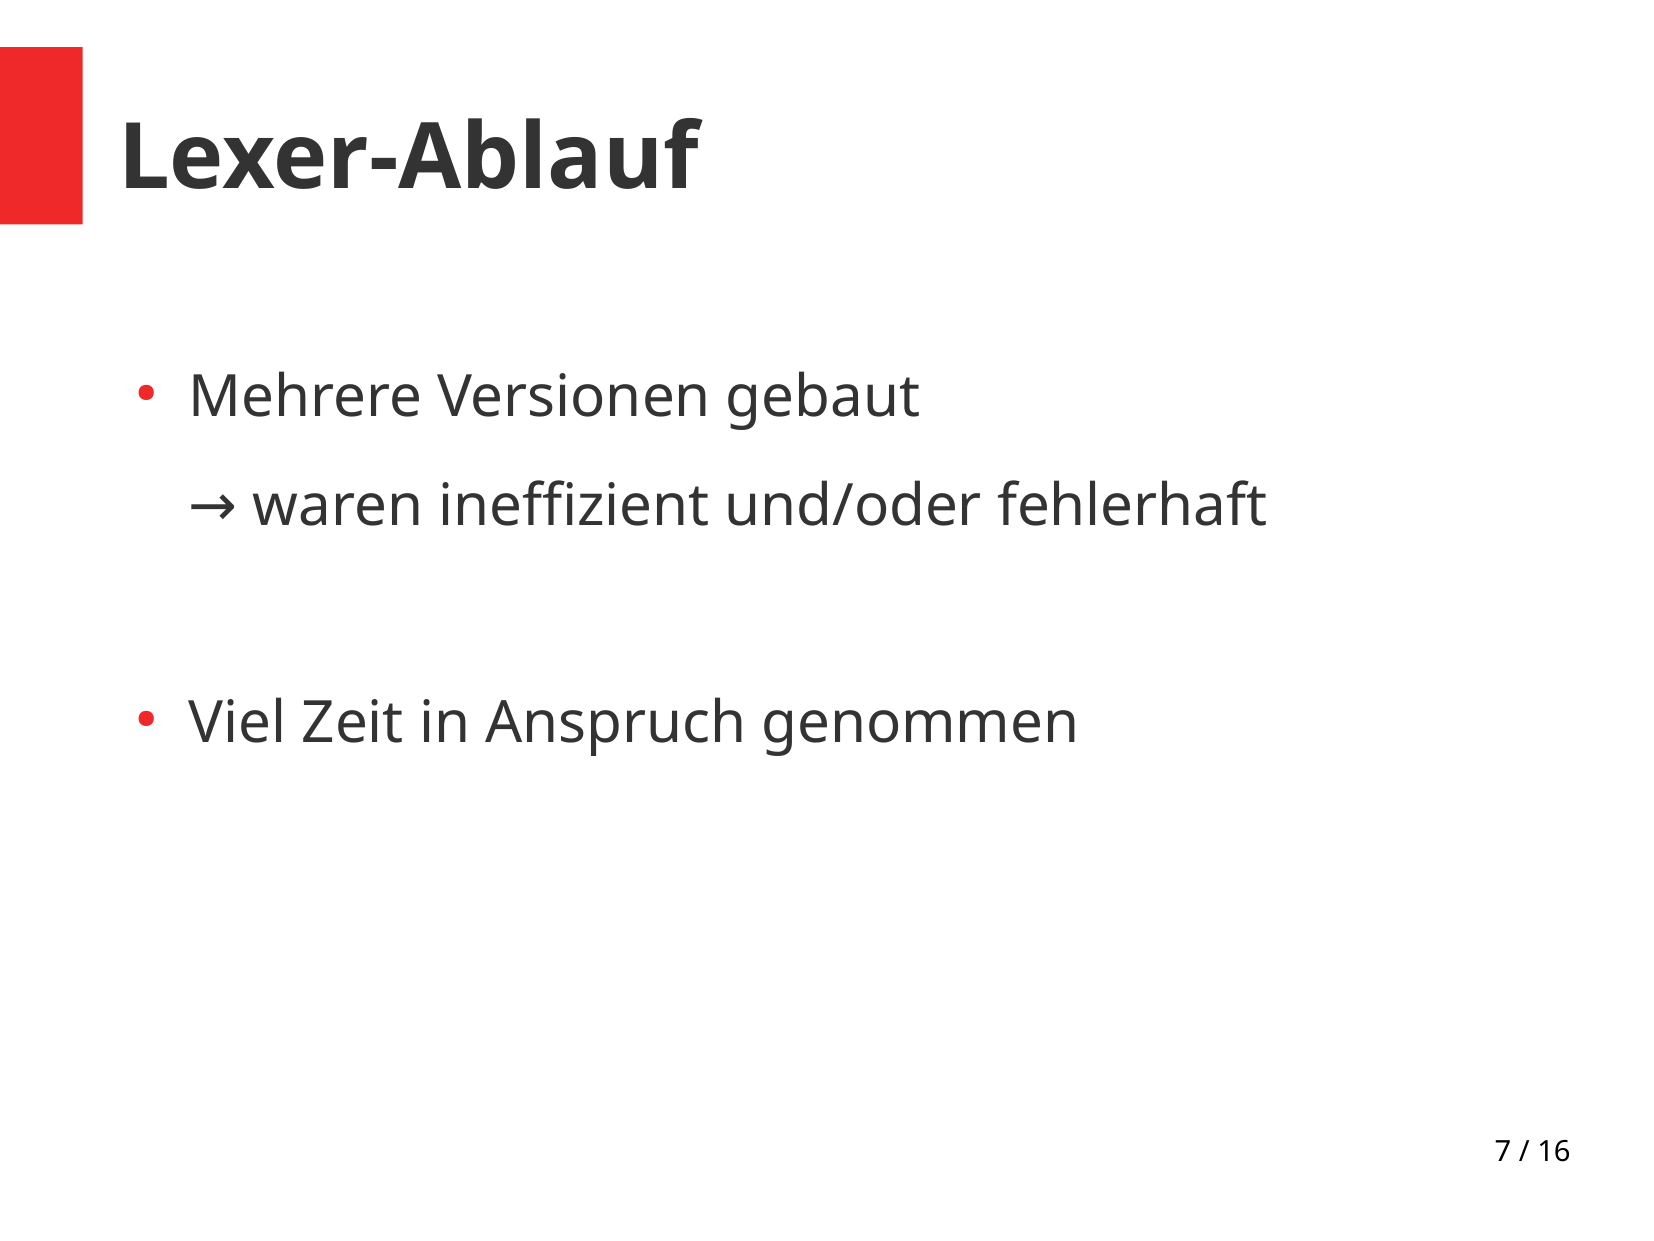

# Lexer-Ablauf
Mehrere Versionen gebaut
→ waren ineffizient und/oder fehlerhaft
Viel Zeit in Anspruch genommen
7